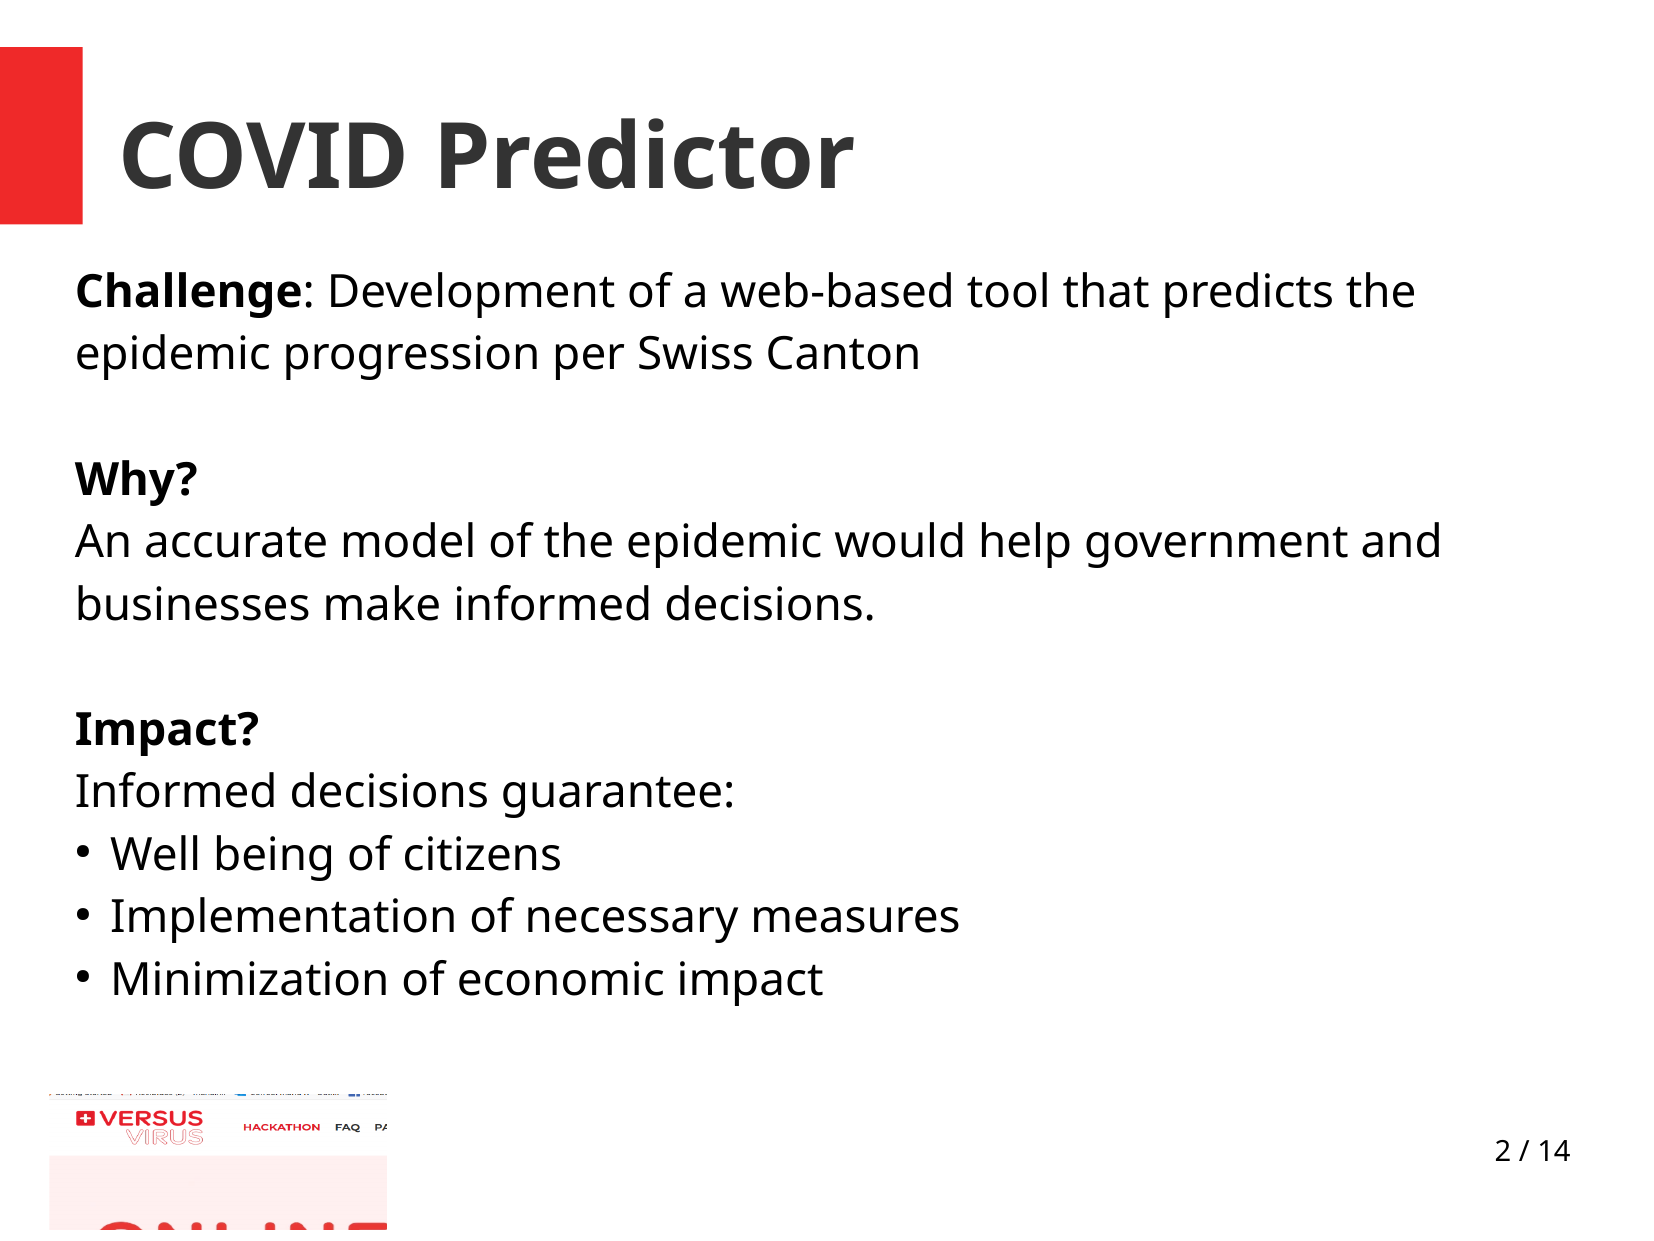

# COVID Predictor
Challenge: Development of a web-based tool that predicts the epidemic progression per Swiss Canton
Why?
An accurate model of the epidemic would help government and businesses make informed decisions.
Impact?
Informed decisions guarantee:
Well being of citizens
Implementation of necessary measures
Minimization of economic impact
2